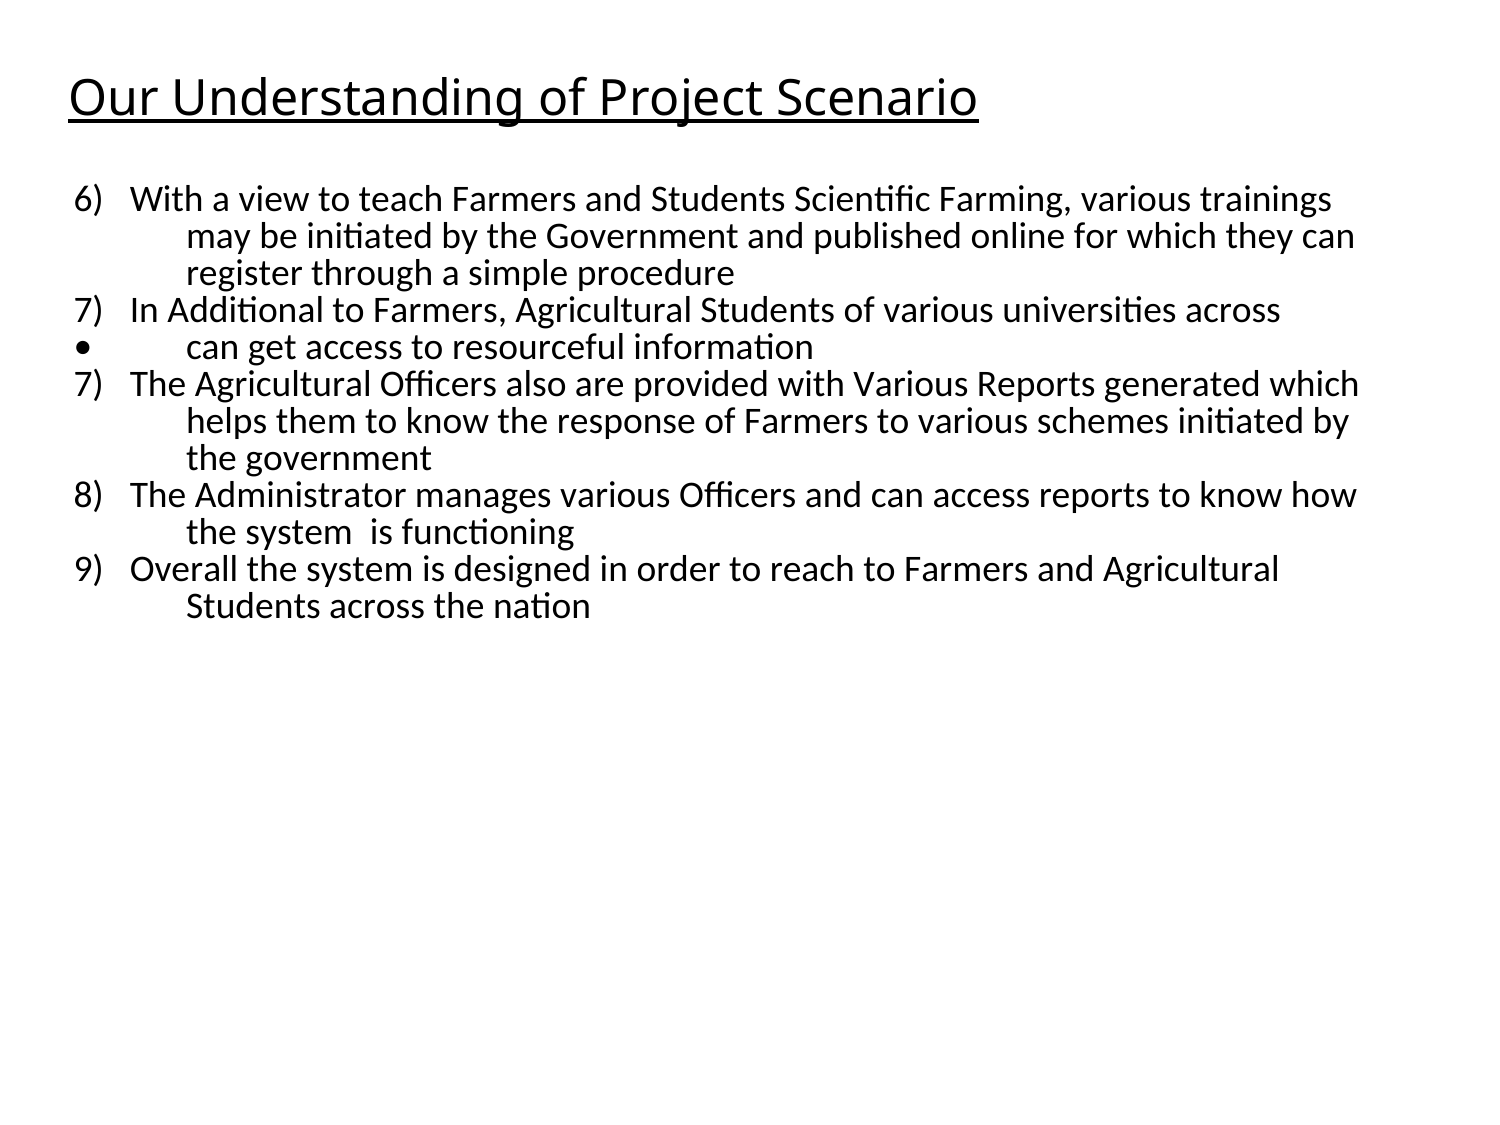

Our Understanding of Project Scenario
With a view to teach Farmers and Students Scientific Farming, various trainings may be initiated by the Government and published online for which they can register through a simple procedure
In Additional to Farmers, Agricultural Students of various universities across
	can get access to resourceful information
The Agricultural Officers also are provided with Various Reports generated which helps them to know the response of Farmers to various schemes initiated by the government
The Administrator manages various Officers and can access reports to know how the system is functioning
Overall the system is designed in order to reach to Farmers and Agricultural Students across the nation